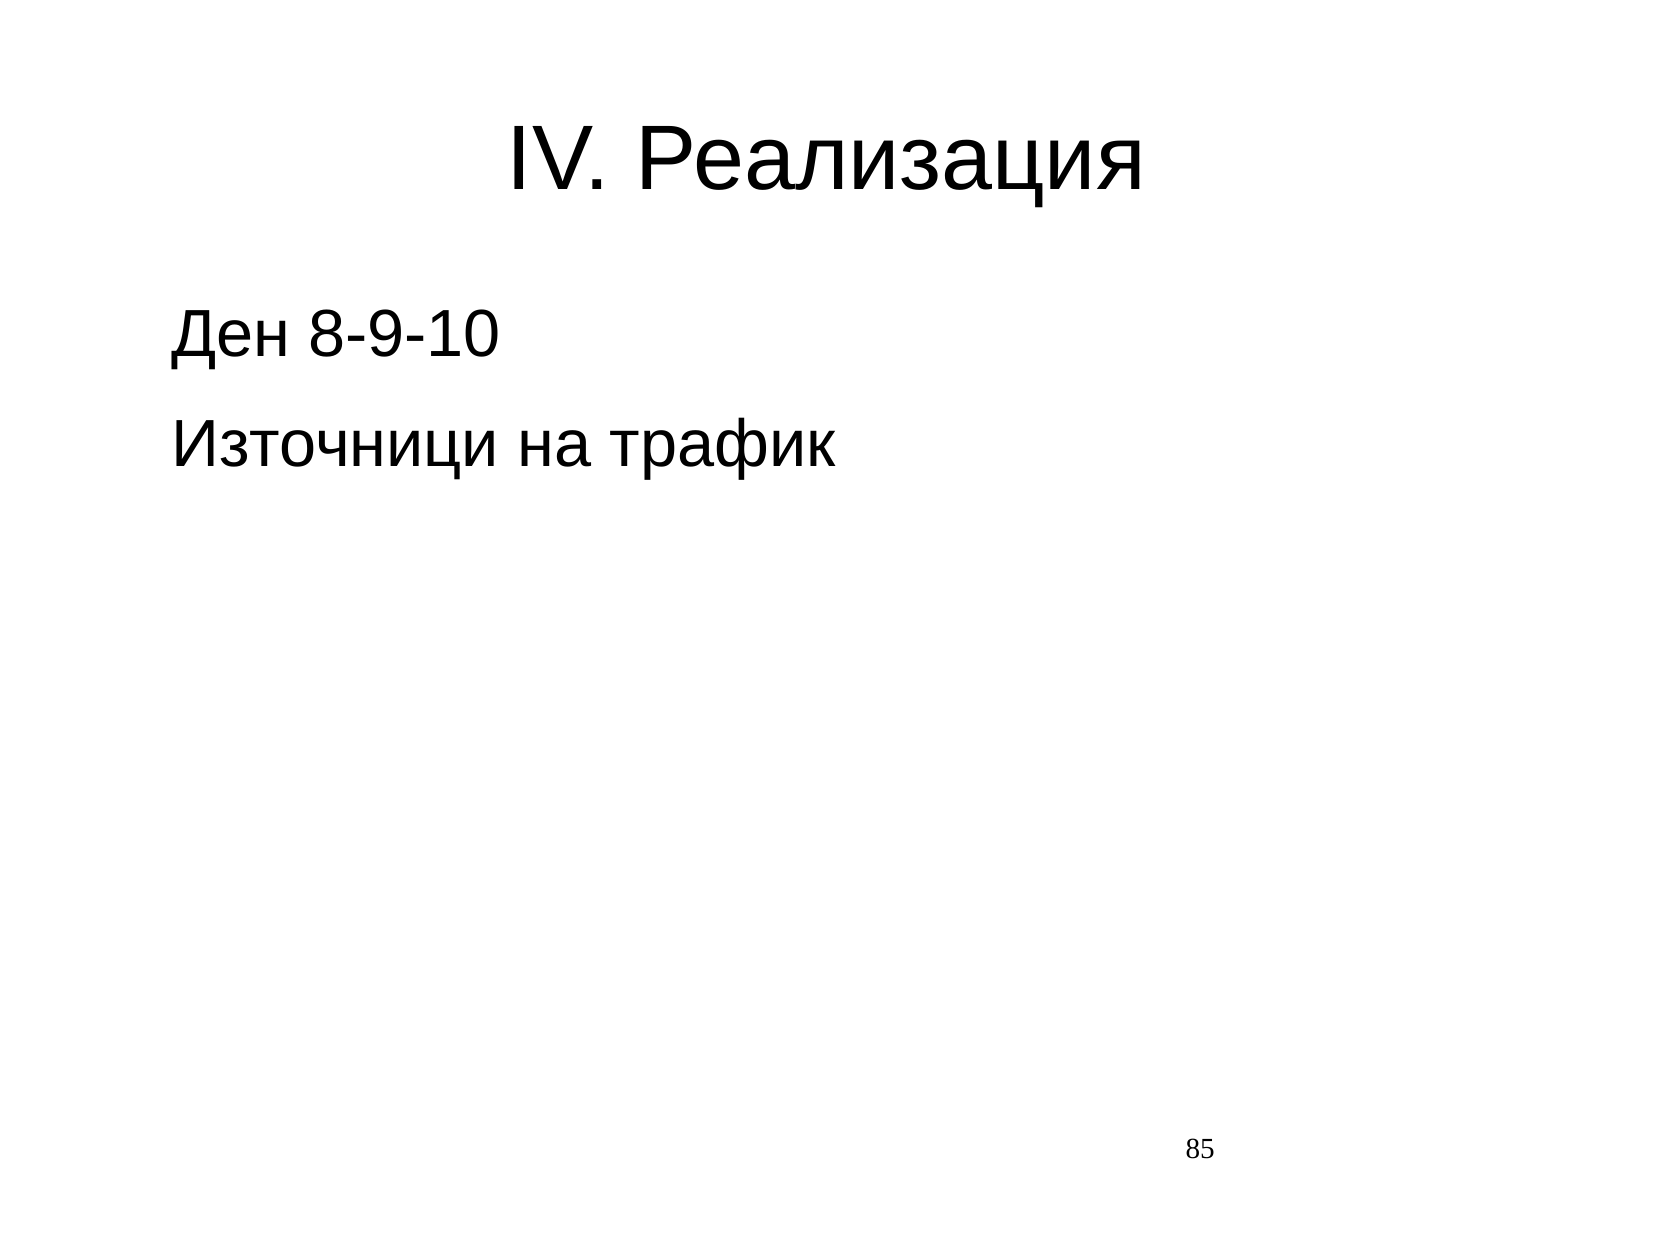

# IV. Реализация
Ден 8-9-10
Източници на трафик